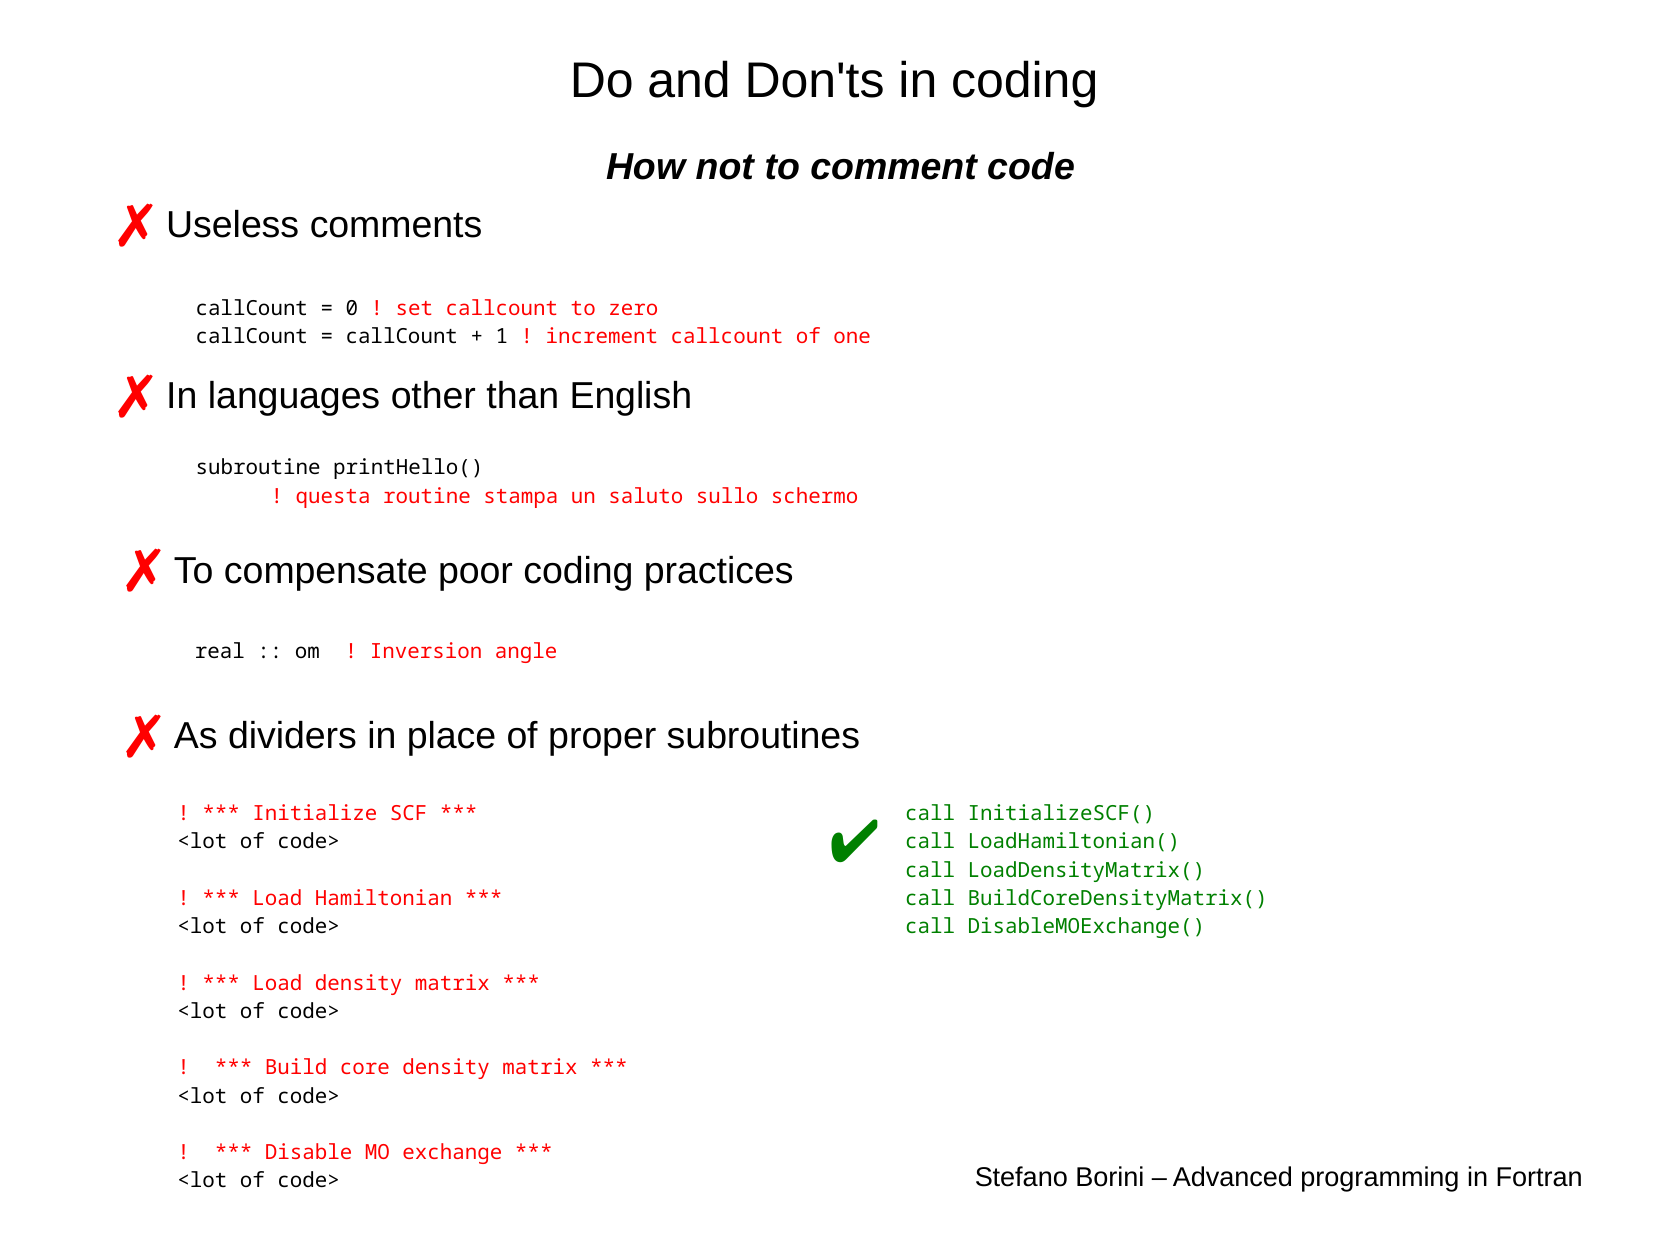

Do and Don'ts in coding
How not to comment code
 Useless comments
callCount = 0 ! set callcount to zero
callCount = callCount + 1 ! increment callcount of one
 In languages other than English
subroutine printHello()
	! questa routine stampa un saluto sullo schermo
 To compensate poor coding practices
real :: om ! Inversion angle
 As dividers in place of proper subroutines
 ! *** Initialize SCF ***
 <lot of code>
 ! *** Load Hamiltonian ***
 <lot of code>
 ! *** Load density matrix ***
 <lot of code>
 ! *** Build core density matrix ***
 <lot of code>
 ! *** Disable MO exchange ***
 <lot of code>
call InitializeSCF()
call LoadHamiltonian()
call LoadDensityMatrix()
call BuildCoreDensityMatrix()
call DisableMOExchange()
Stefano Borini – Advanced programming in Fortran